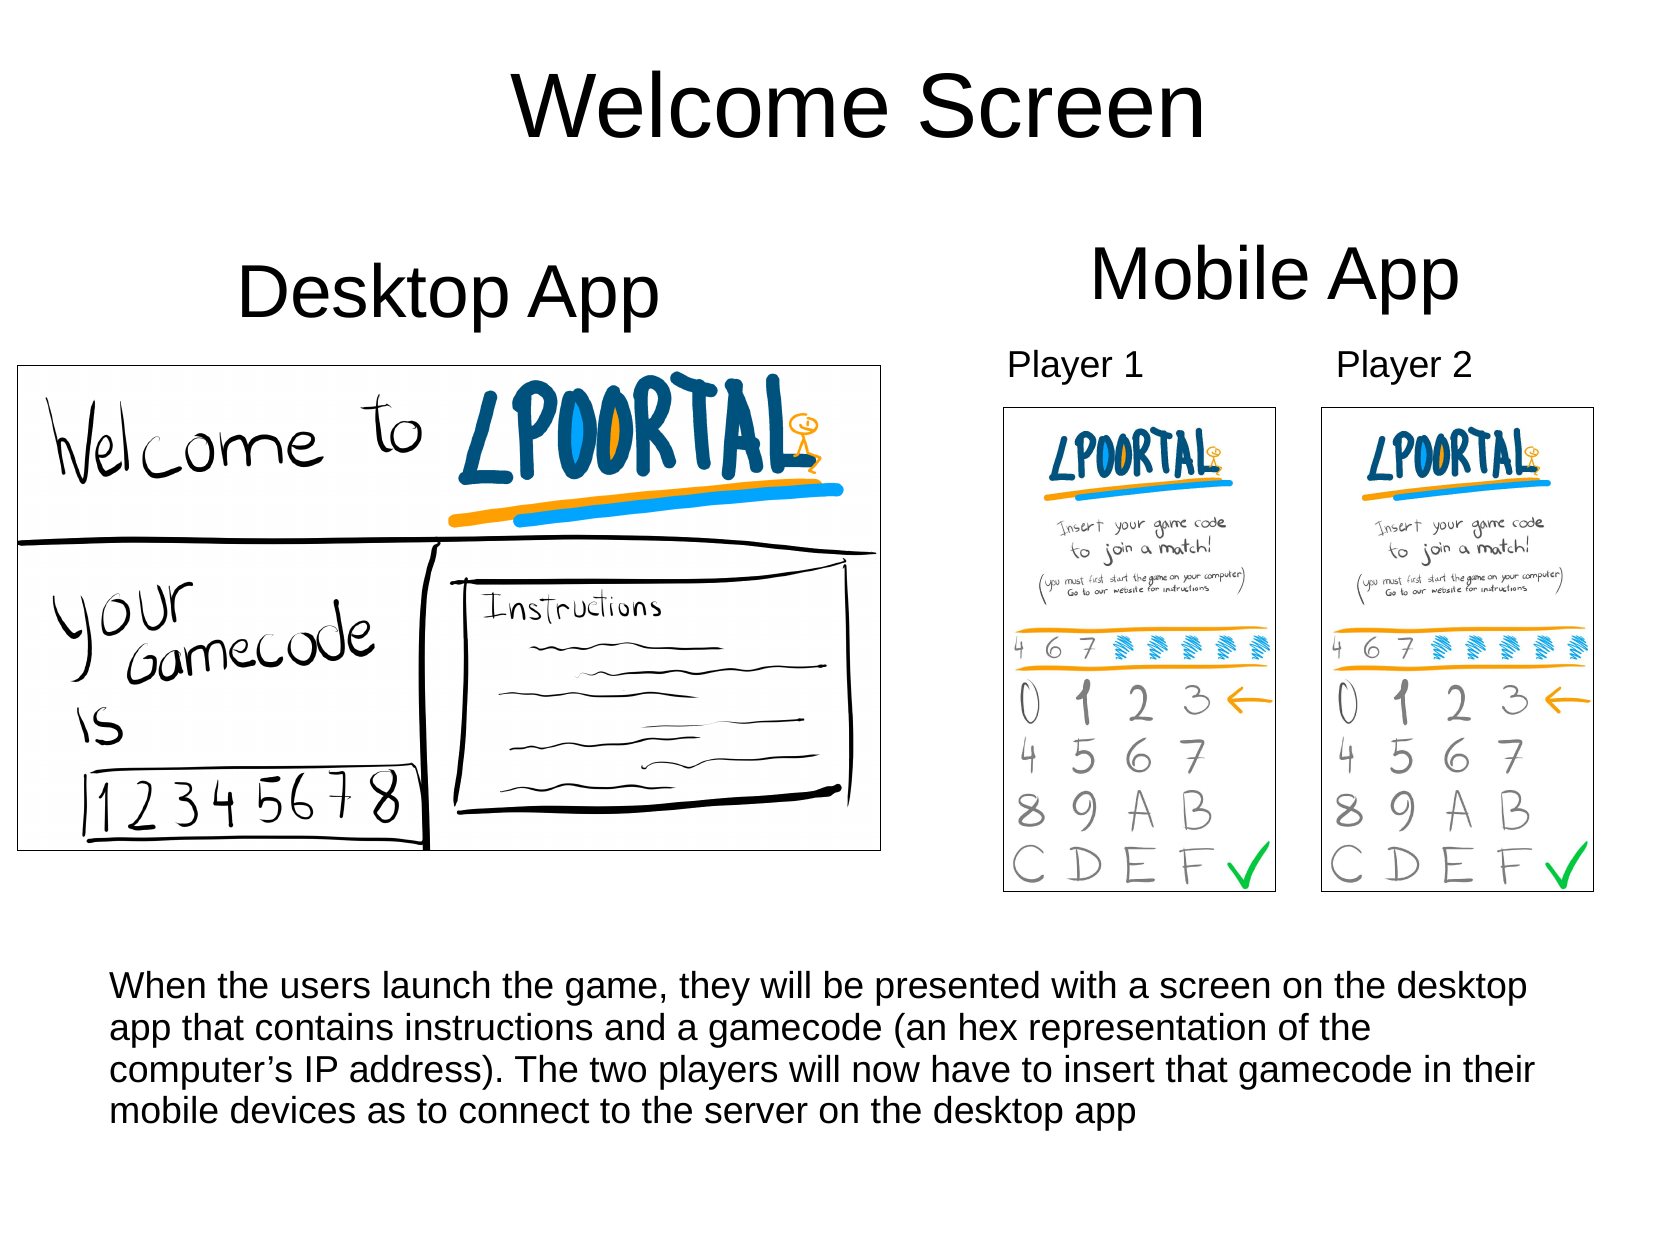

Welcome Screen
Mobile App
Desktop App
Player 1
Player 2
When the users launch the game, they will be presented with a screen on the desktop app that contains instructions and a gamecode (an hex representation of the computer’s IP address). The two players will now have to insert that gamecode in their mobile devices as to connect to the server on the desktop app